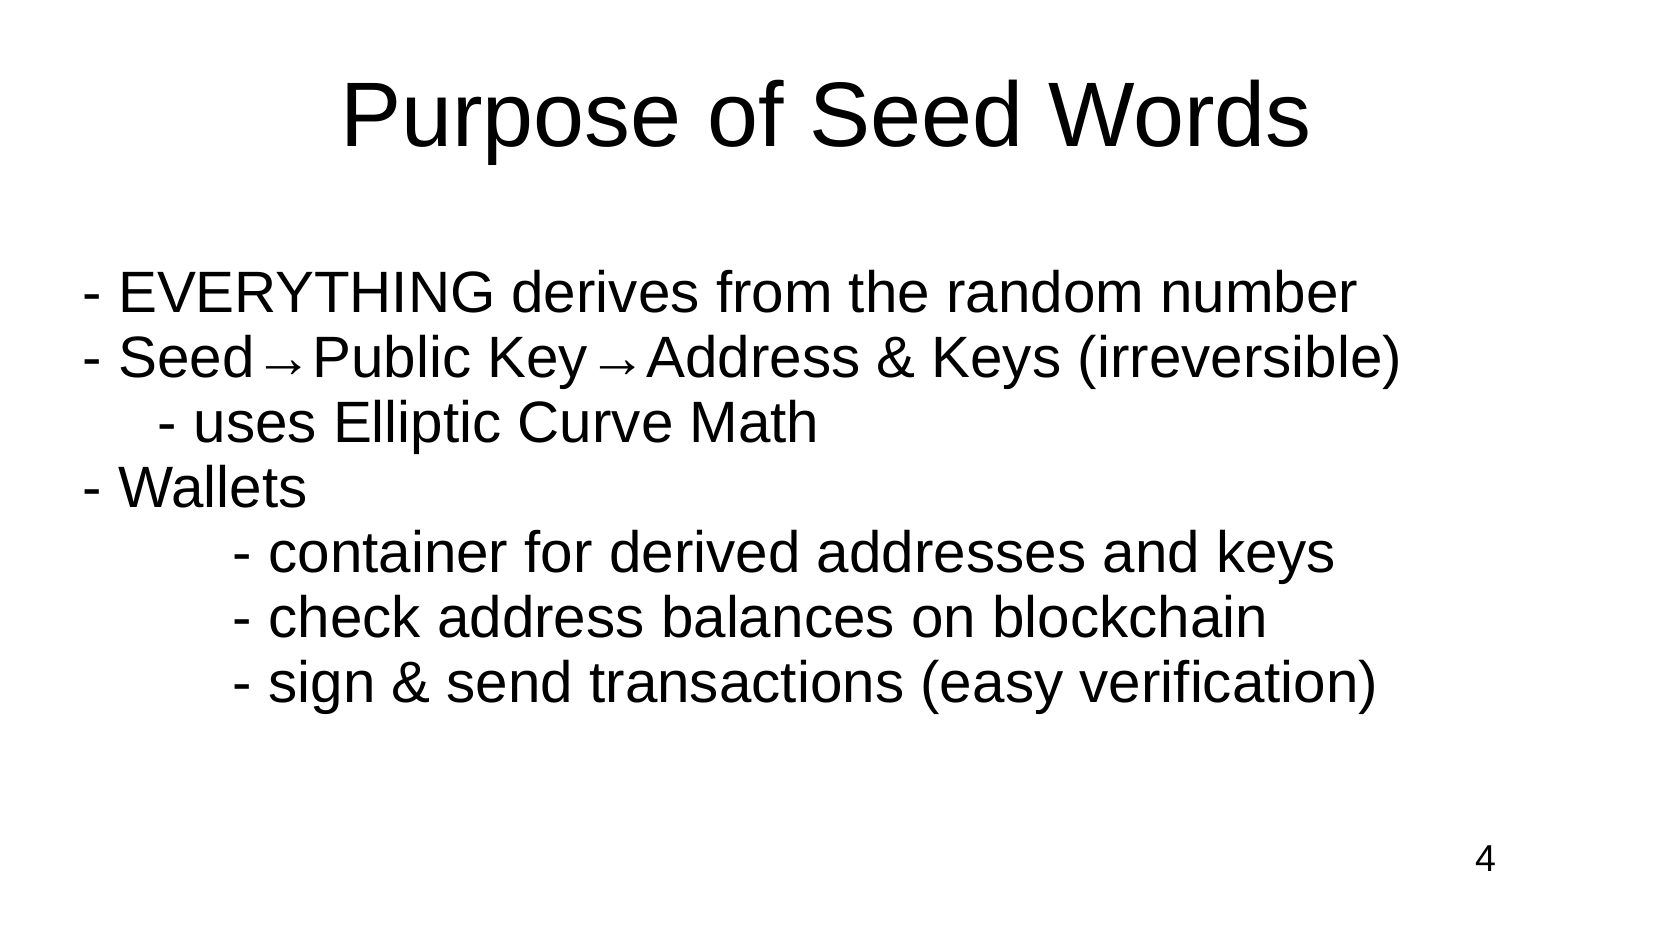

# Purpose of Seed Words
- EVERYTHING derives from the random number
- Seed→Public Key→Address & Keys (irreversible)
	- uses Elliptic Curve Math
- Wallets
		- container for derived addresses and keys
		- check address balances on blockchain
		- sign & send transactions (easy verification)